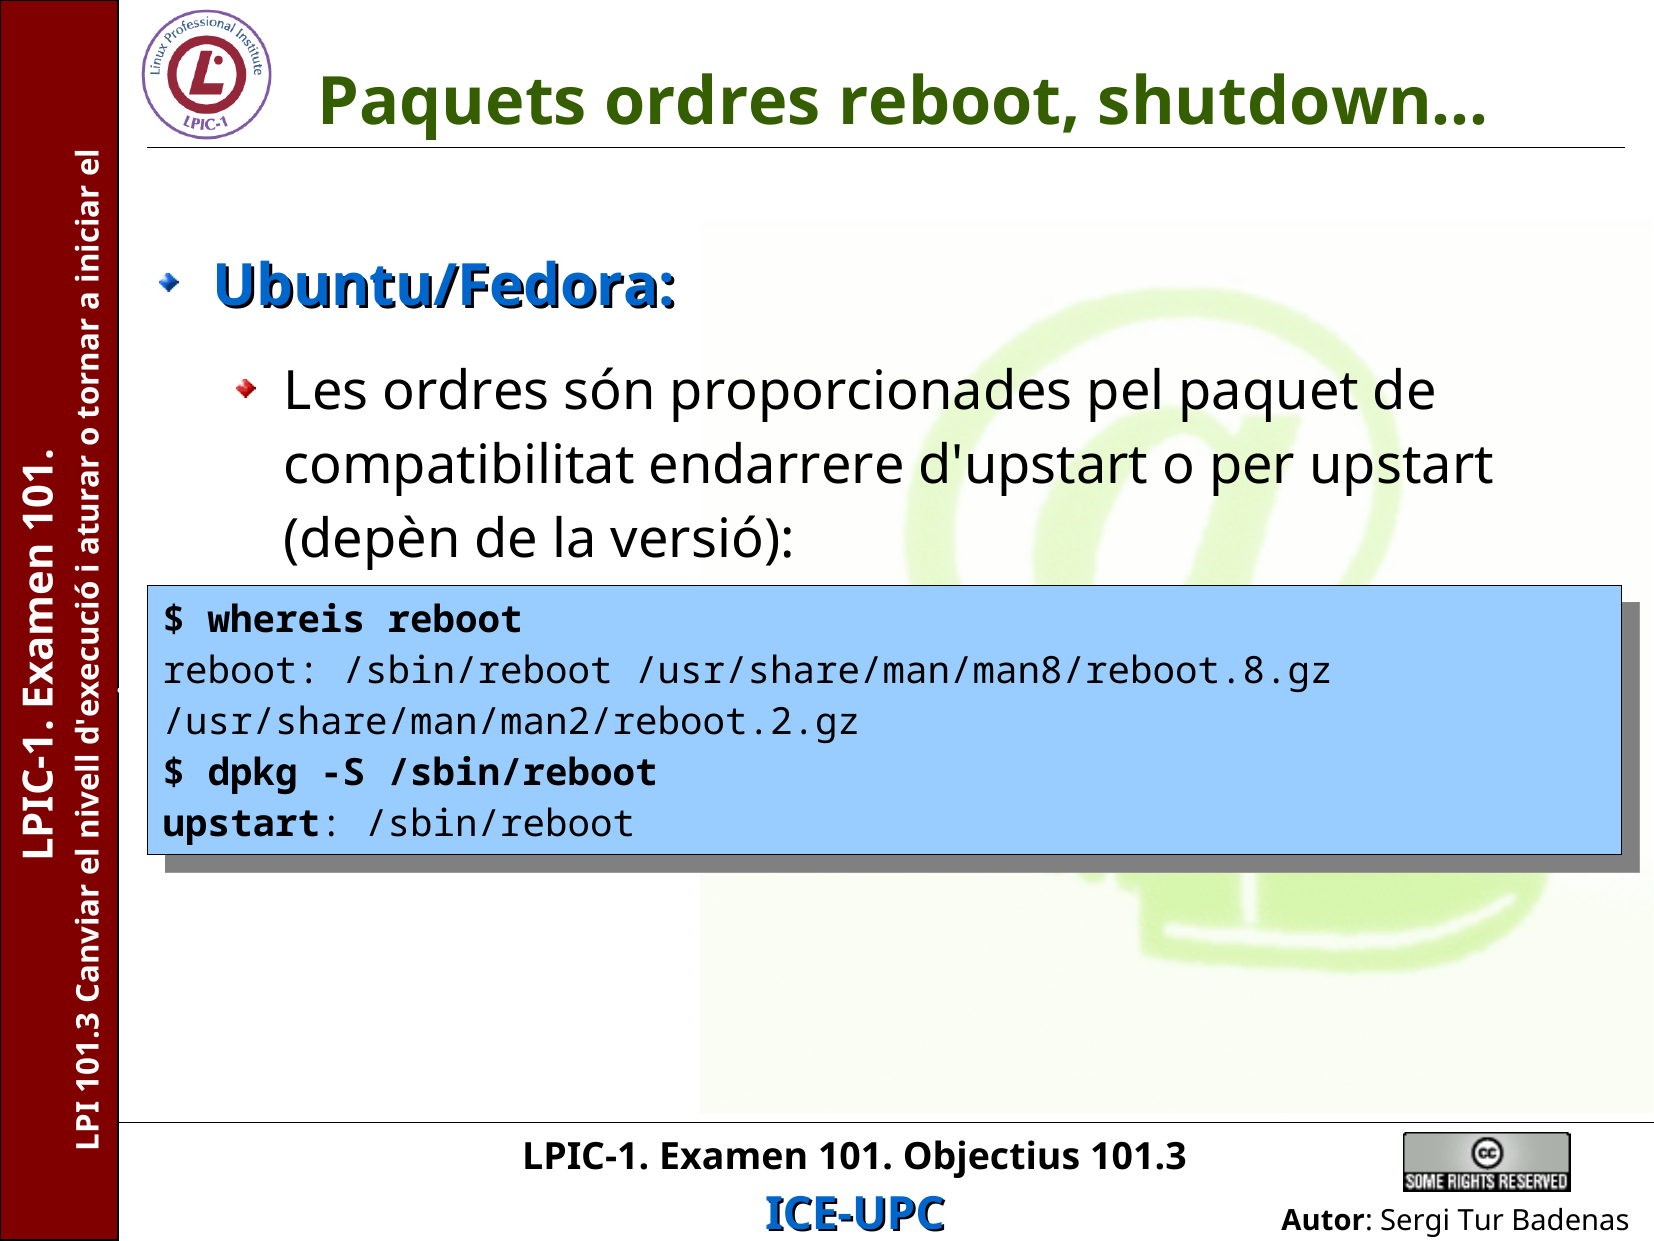

# Paquets ordres reboot, shutdown...
Ubuntu/Fedora:
Les ordres són proporcionades pel paquet de compatibilitat endarrere d'upstart o per upstart (depèn de la versió):
$ whereis reboot
reboot: /sbin/reboot /usr/share/man/man8/reboot.8.gz /usr/share/man/man2/reboot.2.gz
$ dpkg -S /sbin/reboot
upstart: /sbin/reboot